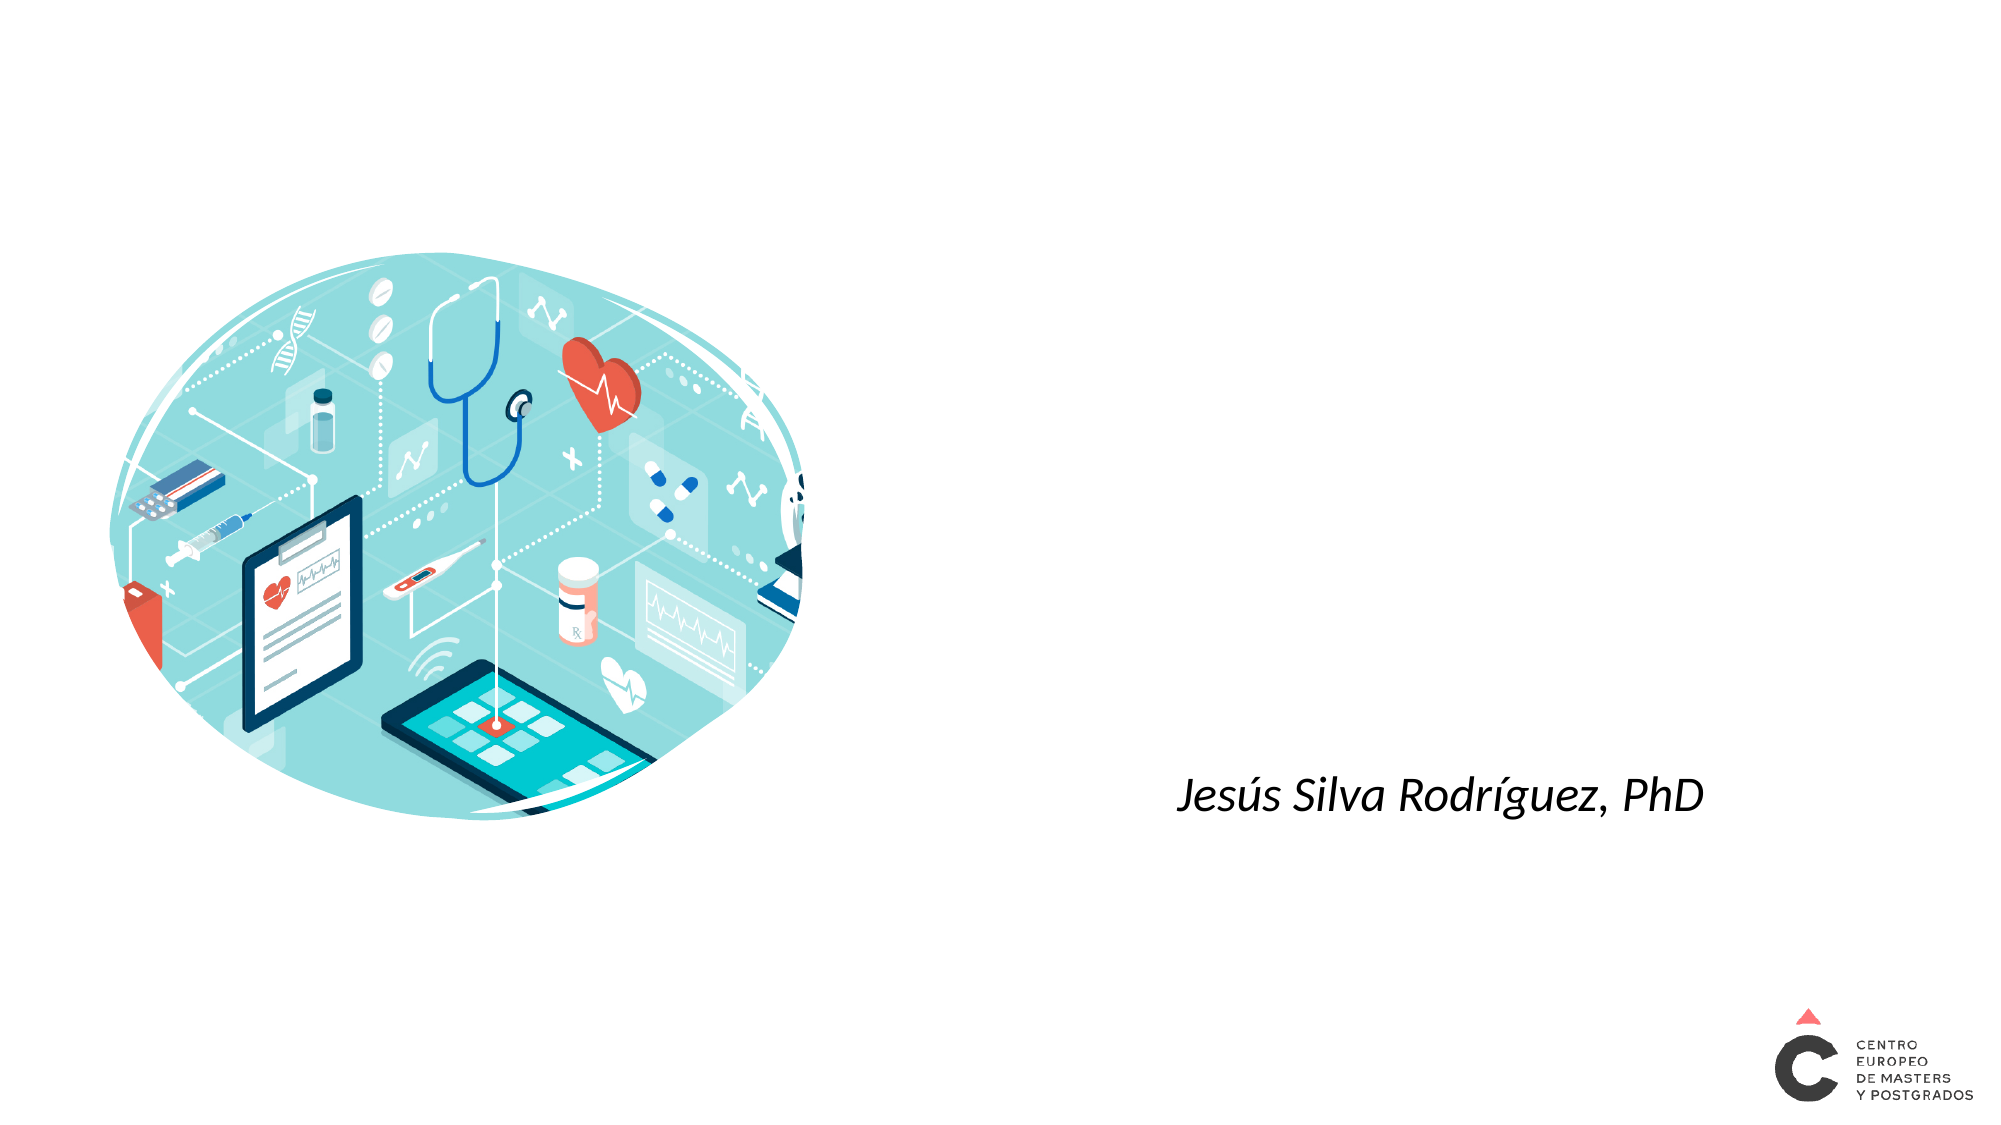

# Semana 25: Sistemas Informáticos Hospitalarios (HIS) e Historia Clínica Electrónica (HCE)
Jesús Silva Rodríguez, PhD